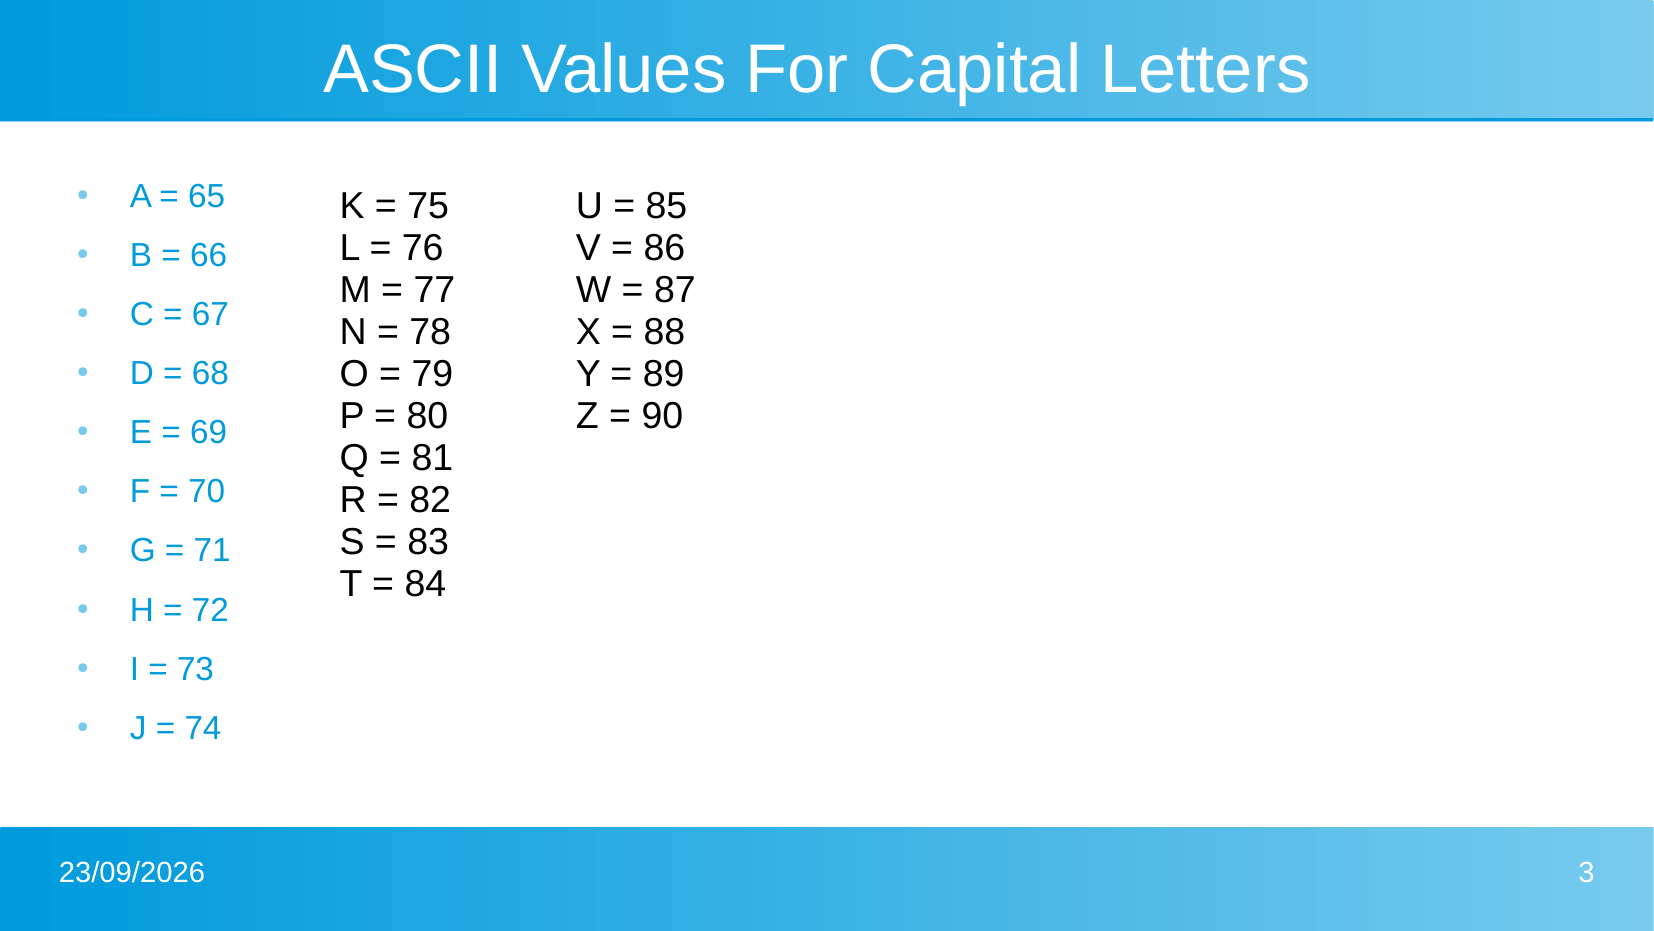

# ASCII Values For Capital Letters
A = 65
B = 66
C = 67
D = 68
E = 69
F = 70
G = 71
H = 72
I = 73
J = 74
K = 75
L = 76
M = 77
N = 78
O = 79
P = 80
Q = 81
R = 82
S = 83
T = 84
U = 85
V = 86
W = 87
X = 88
Y = 89
Z = 90
3